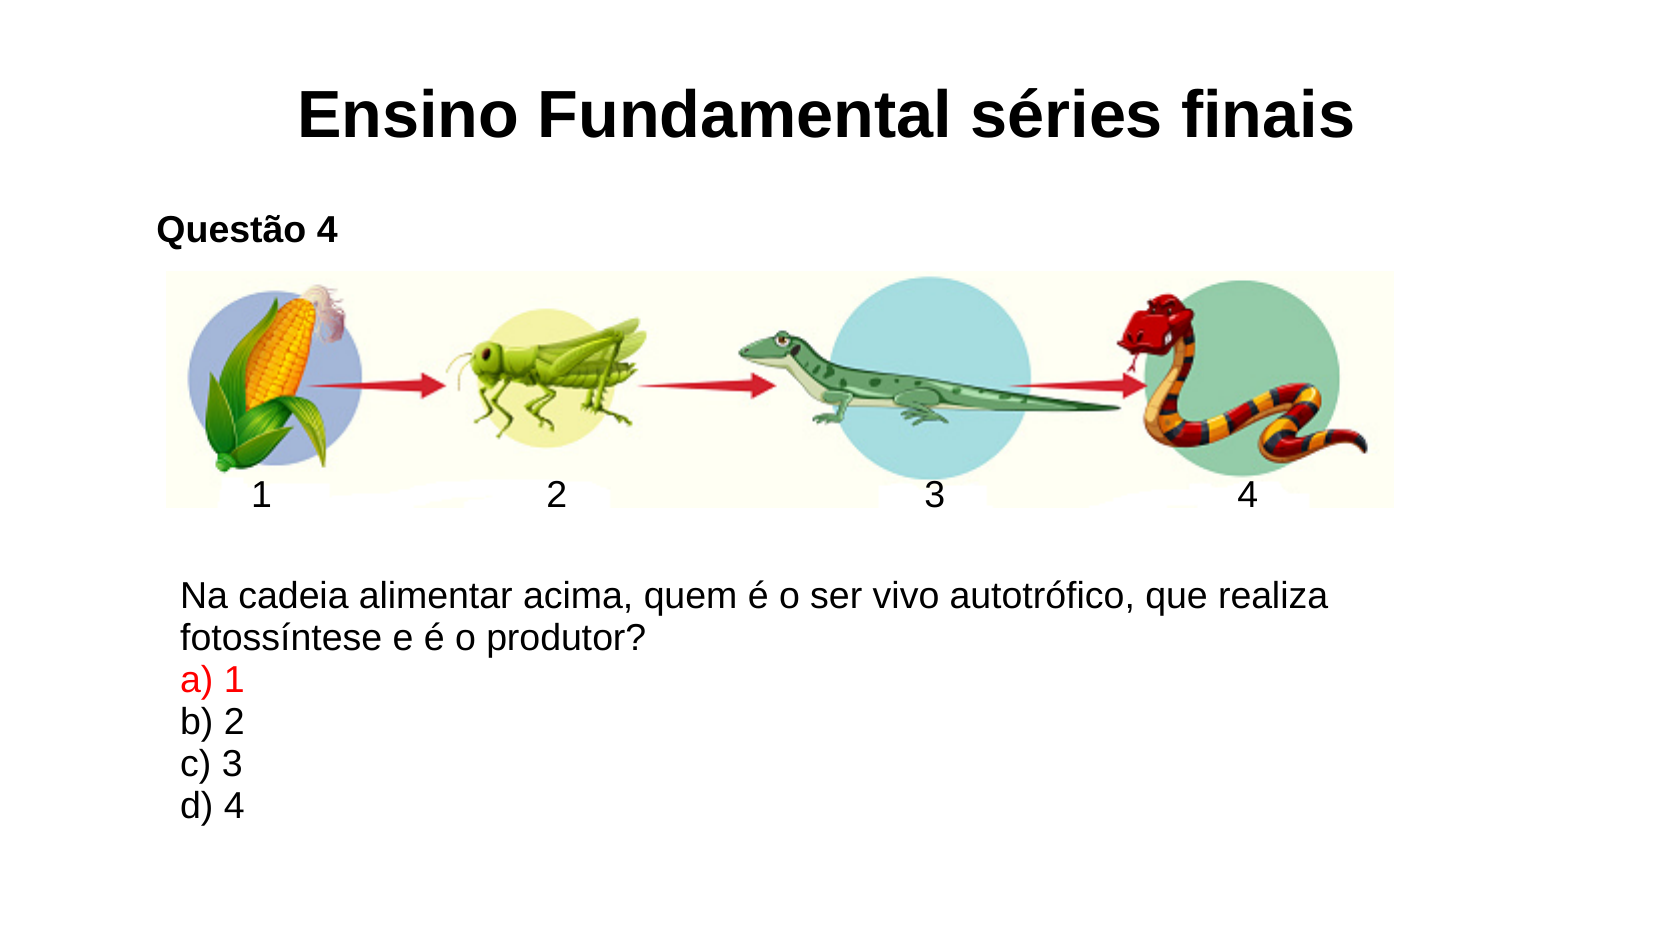

# Ensino Fundamental séries finais
Questão 4
1
2
3
4
Na cadeia alimentar acima, quem é o ser vivo autotrófico, que realiza fotossíntese e é o produtor?
a) 1
b) 2
c) 3
d) 4